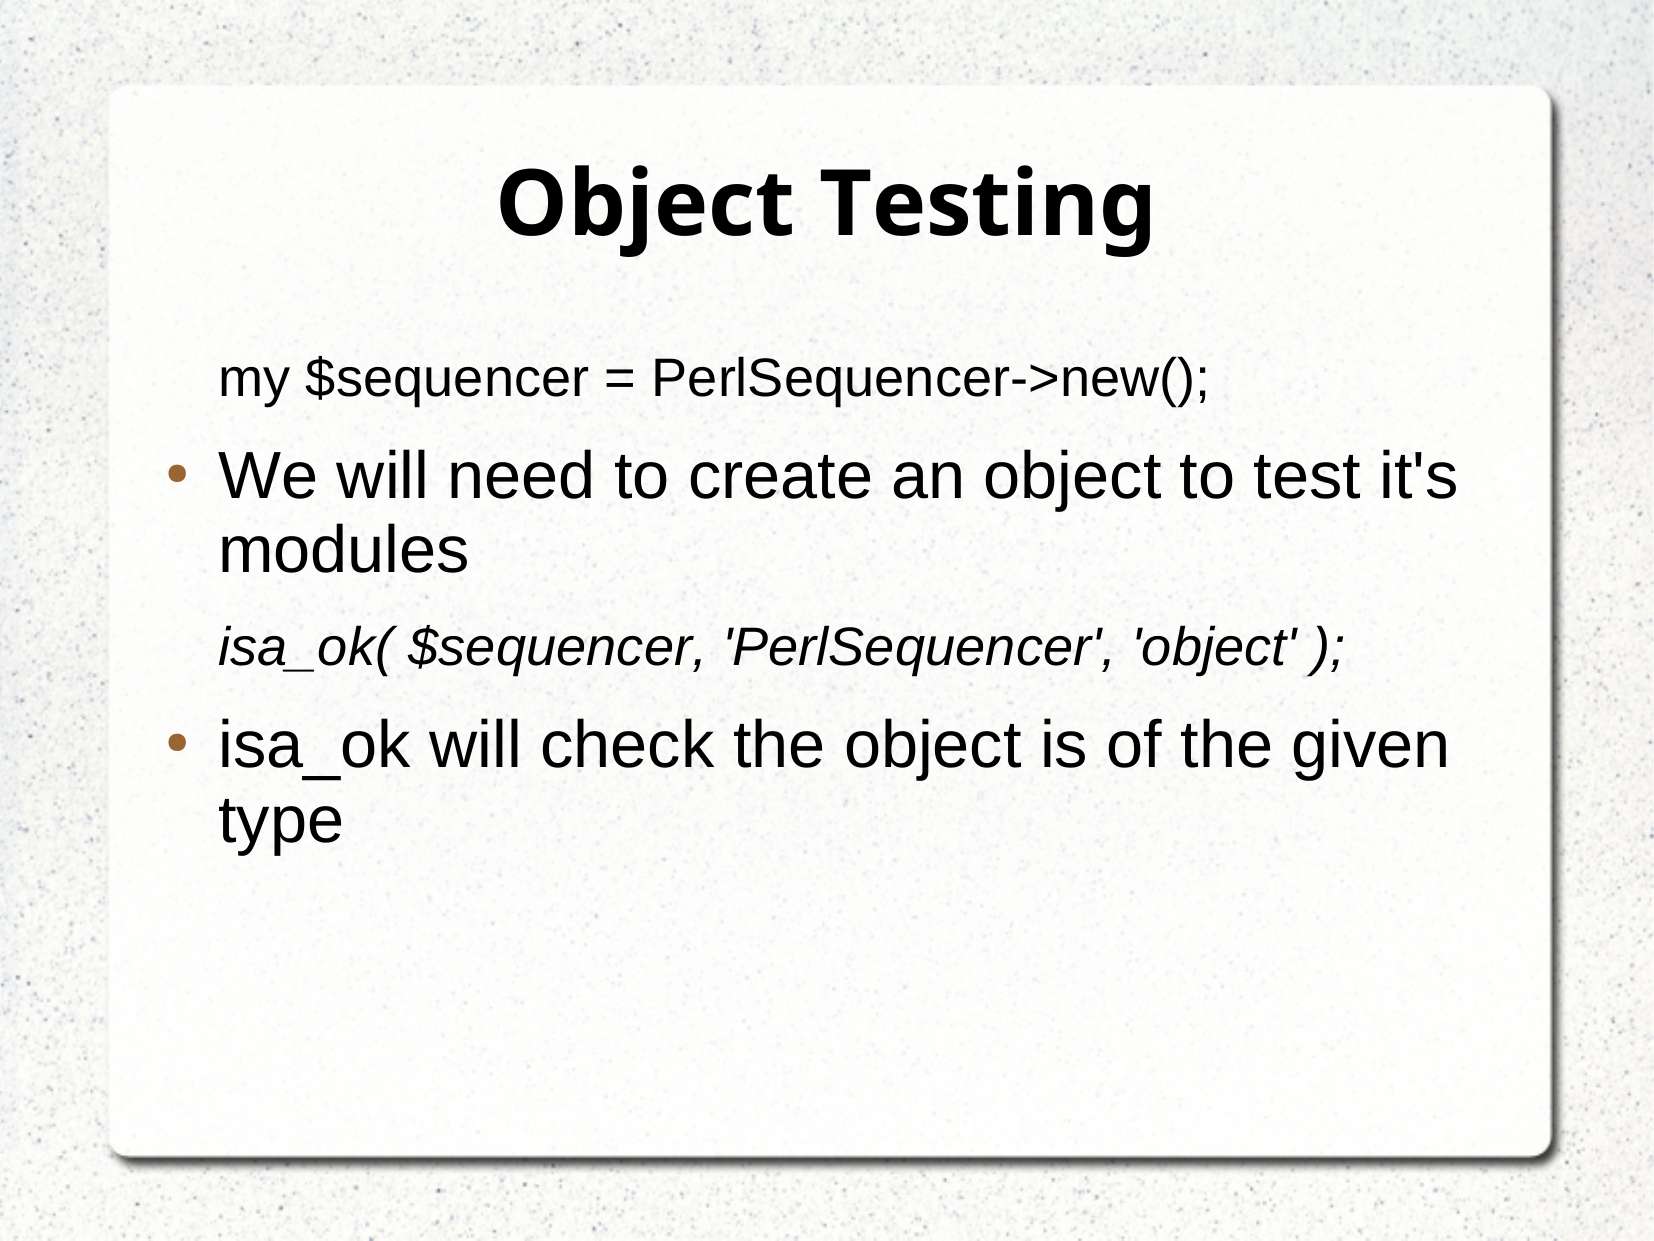

# Object Testing
my $sequencer = PerlSequencer->new();
We will need to create an object to test it's modules
isa_ok( $sequencer, 'PerlSequencer', 'object' );
isa_ok will check the object is of the given type